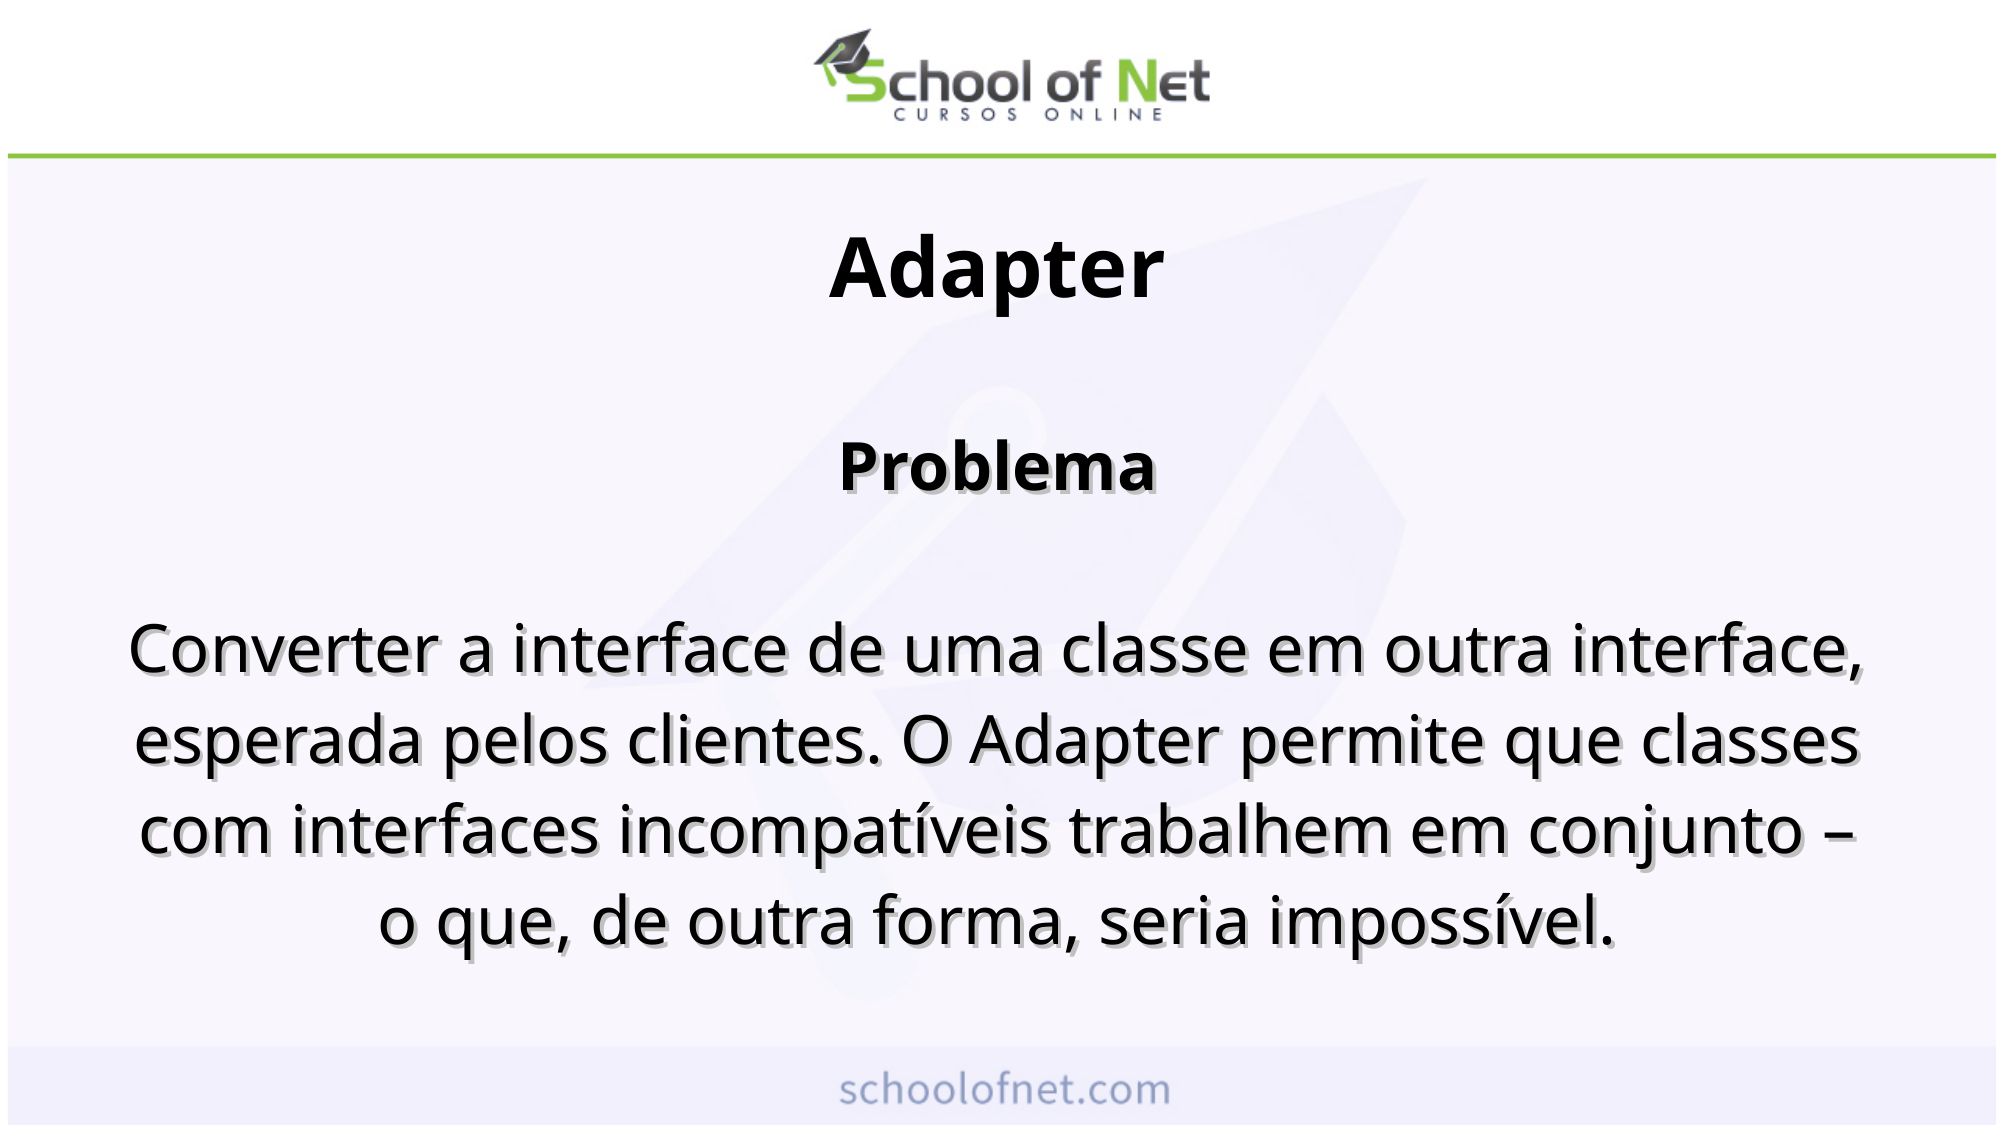

# Adapter
Problema
Converter a interface de uma classe em outra interface, esperada pelos clientes. O Adapter permite que classes com interfaces incompatíveis trabalhem em conjunto –
o que, de outra forma, seria impossível.